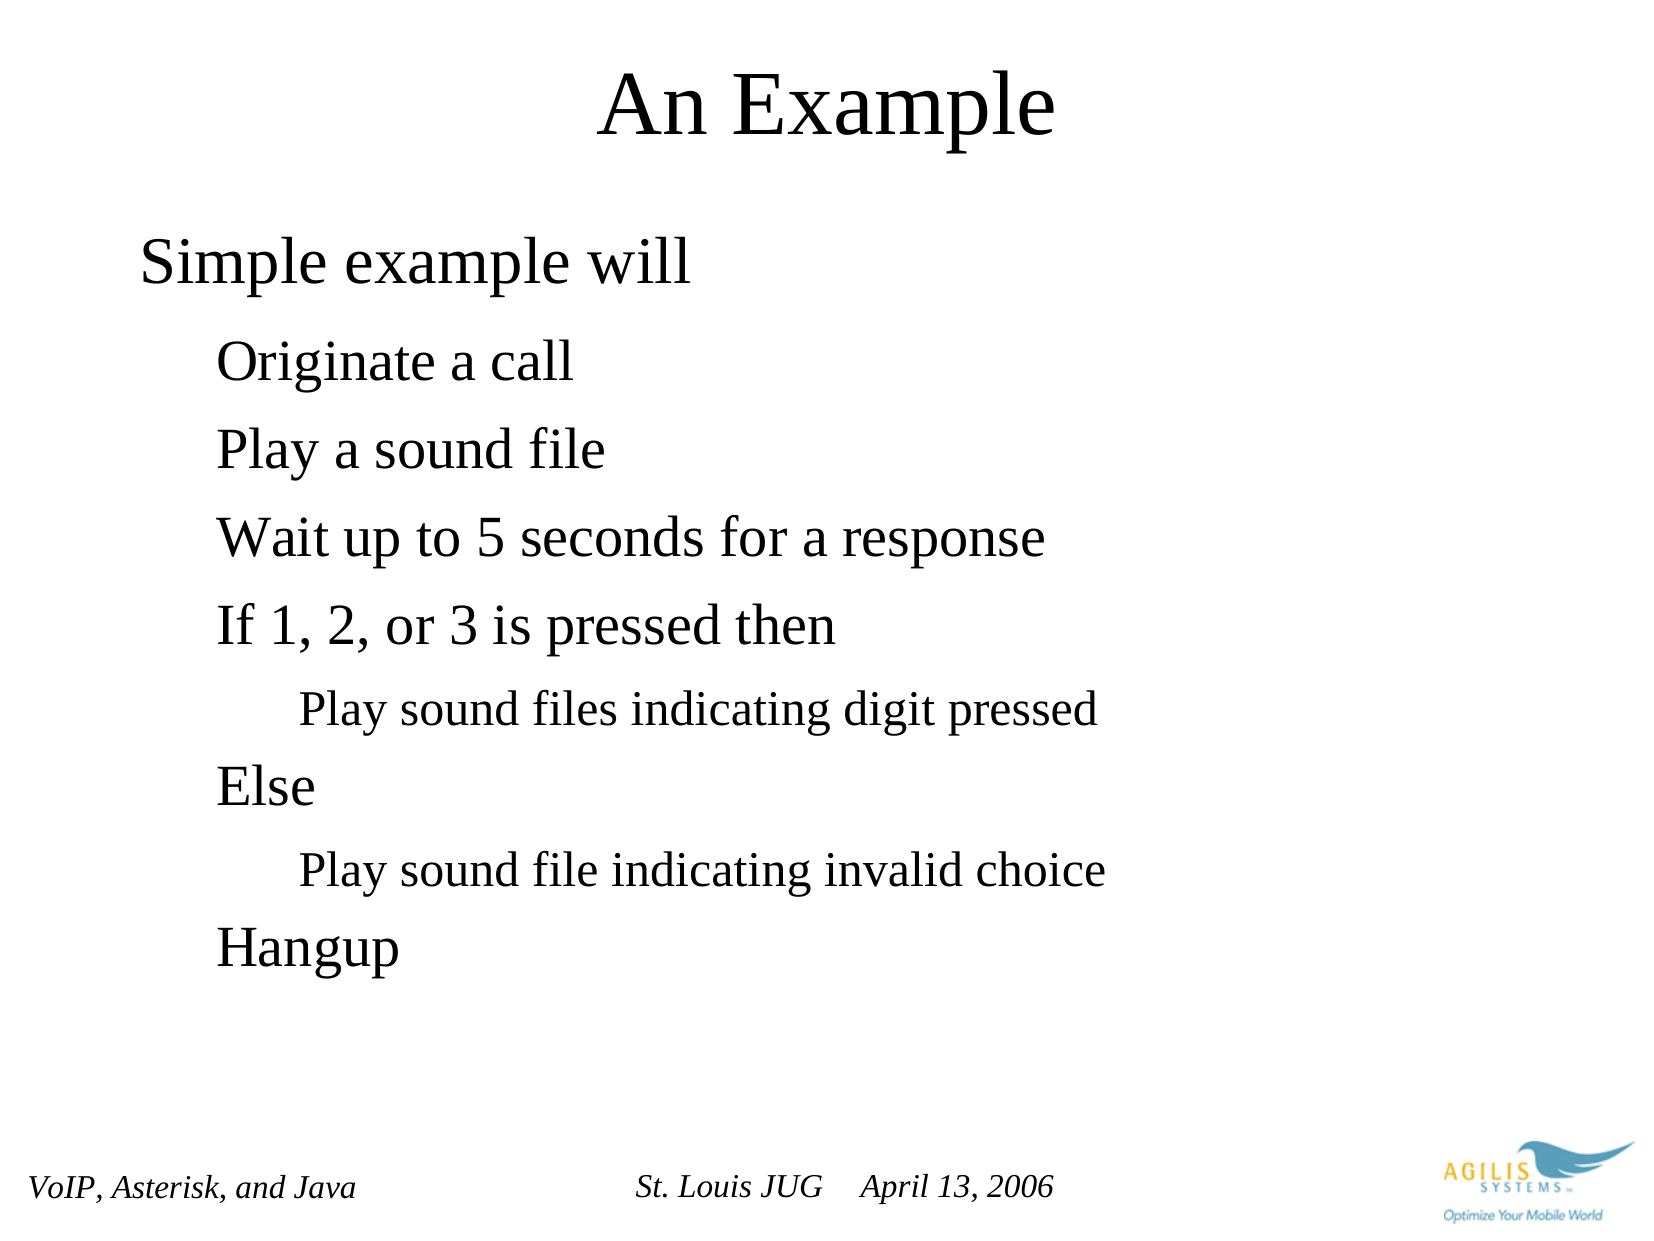

# An Example
Simple example will
Originate a call
Play a sound file
Wait up to 5 seconds for a response
If 1, 2, or 3 is pressed then
Play sound files indicating digit pressed
Else
Play sound file indicating invalid choice
Hangup